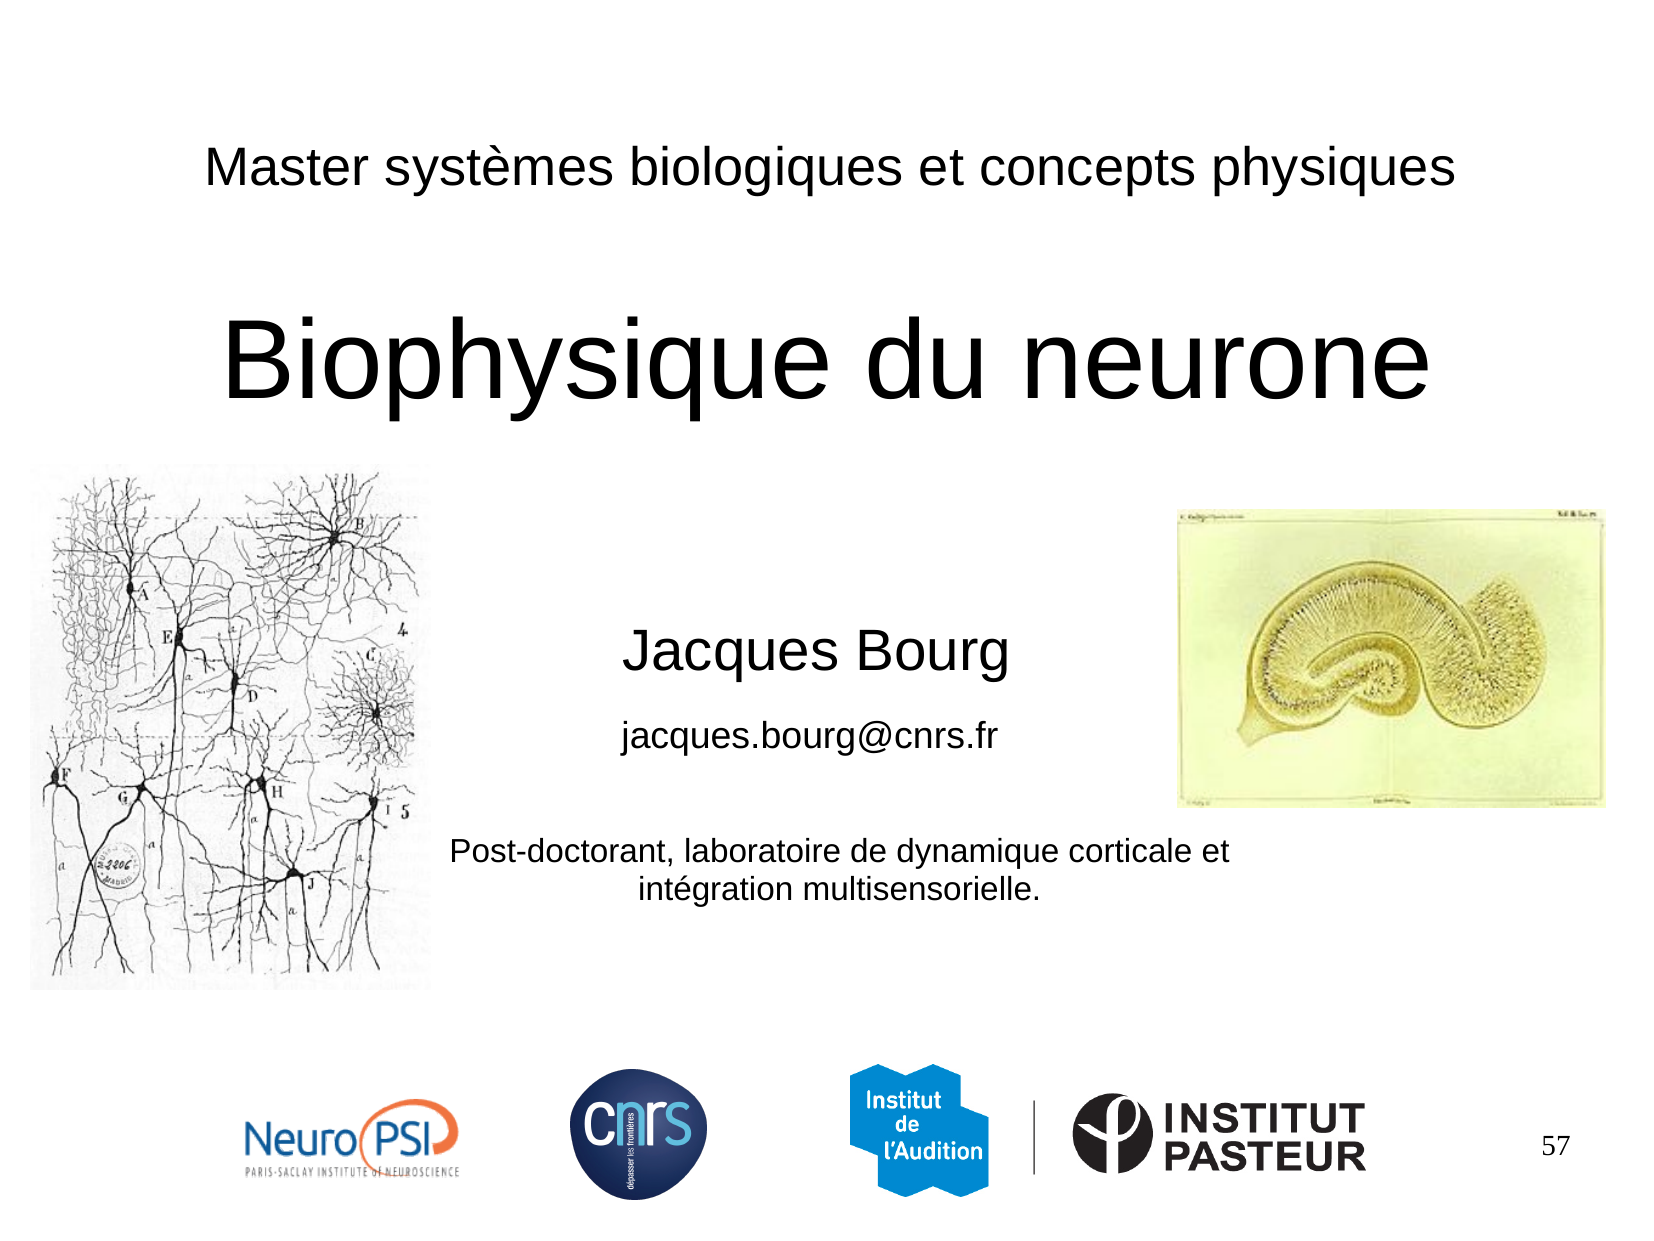

Master systèmes biologiques et concepts physiques
# Biophysique du neurone
Jacques Bourg
jacques.bourg@cnrs.fr
Post-doctorant, laboratoire de dynamique corticale et intégration multisensorielle.
57